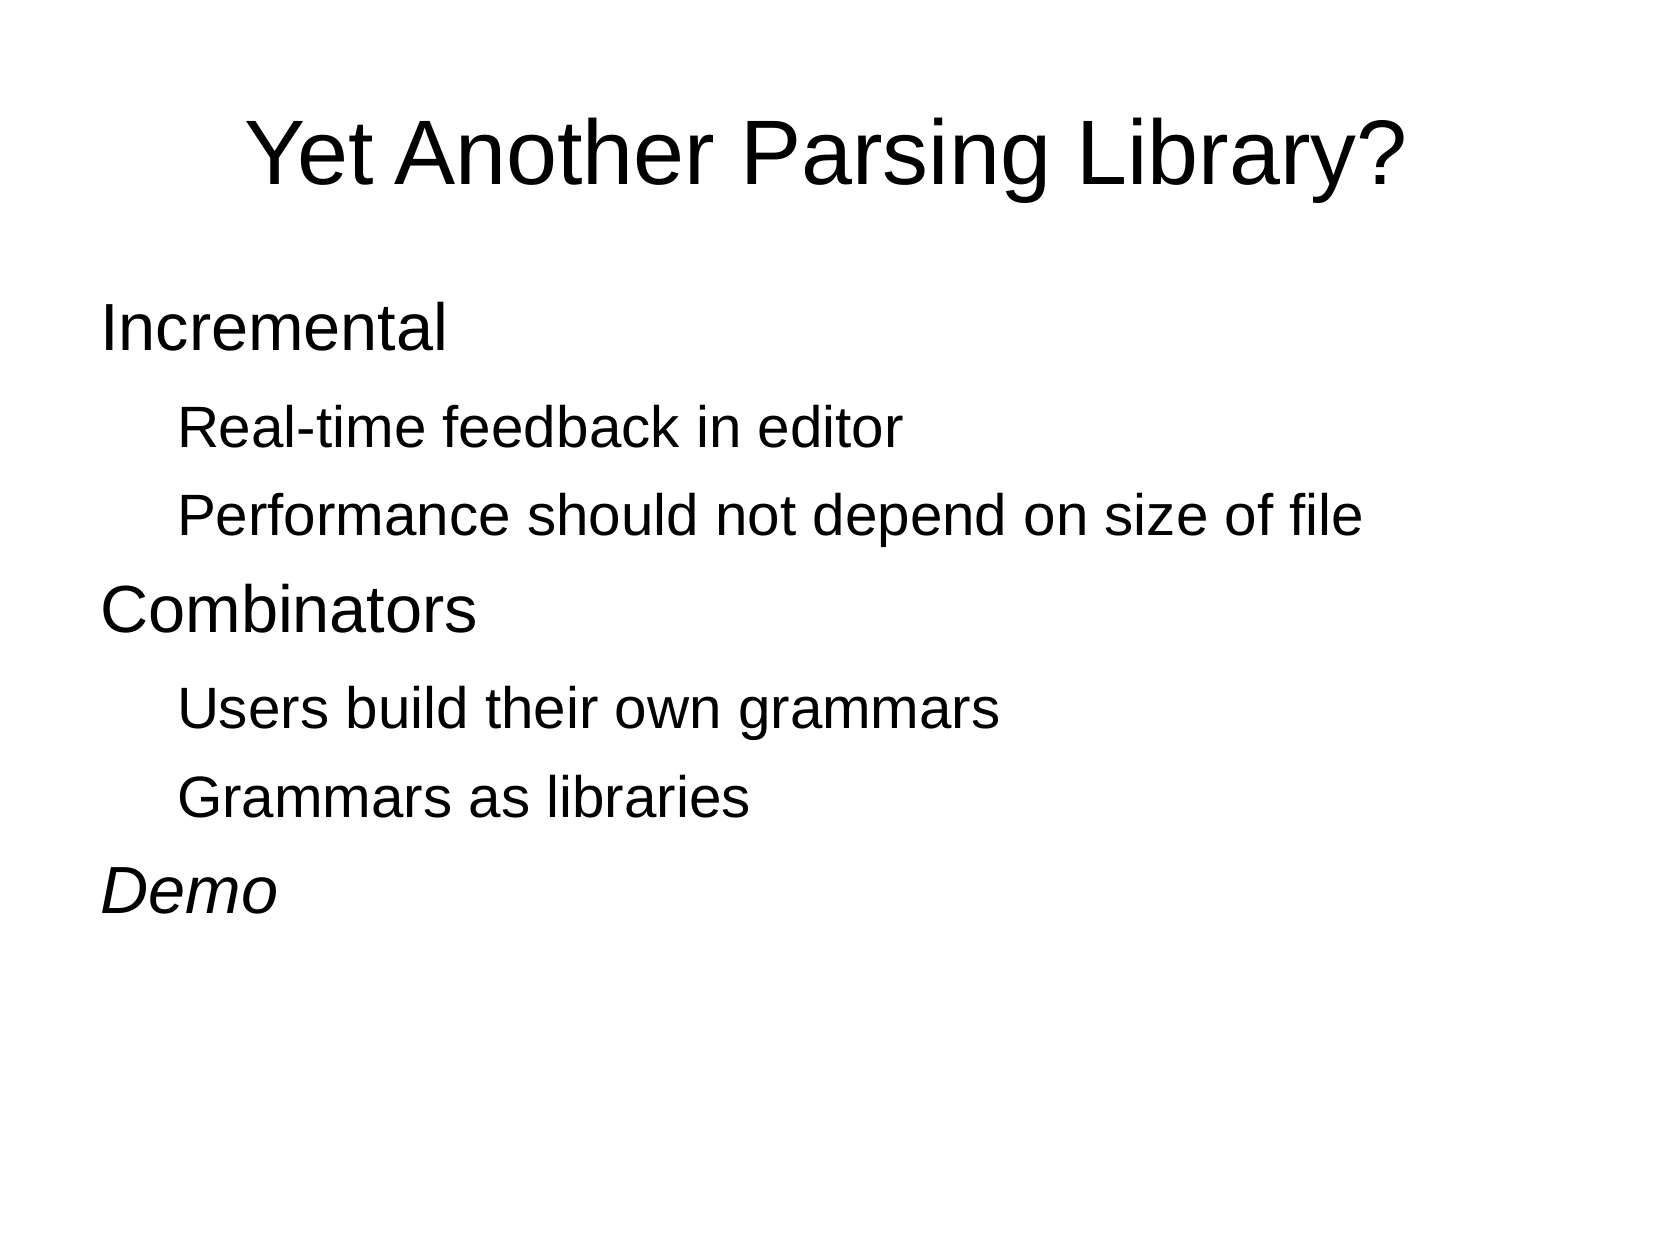

# Yet Another Parsing Library?
Incremental
Real-time feedback in editor
Performance should not depend on size of file
Combinators
Users build their own grammars
Grammars as libraries
Demo